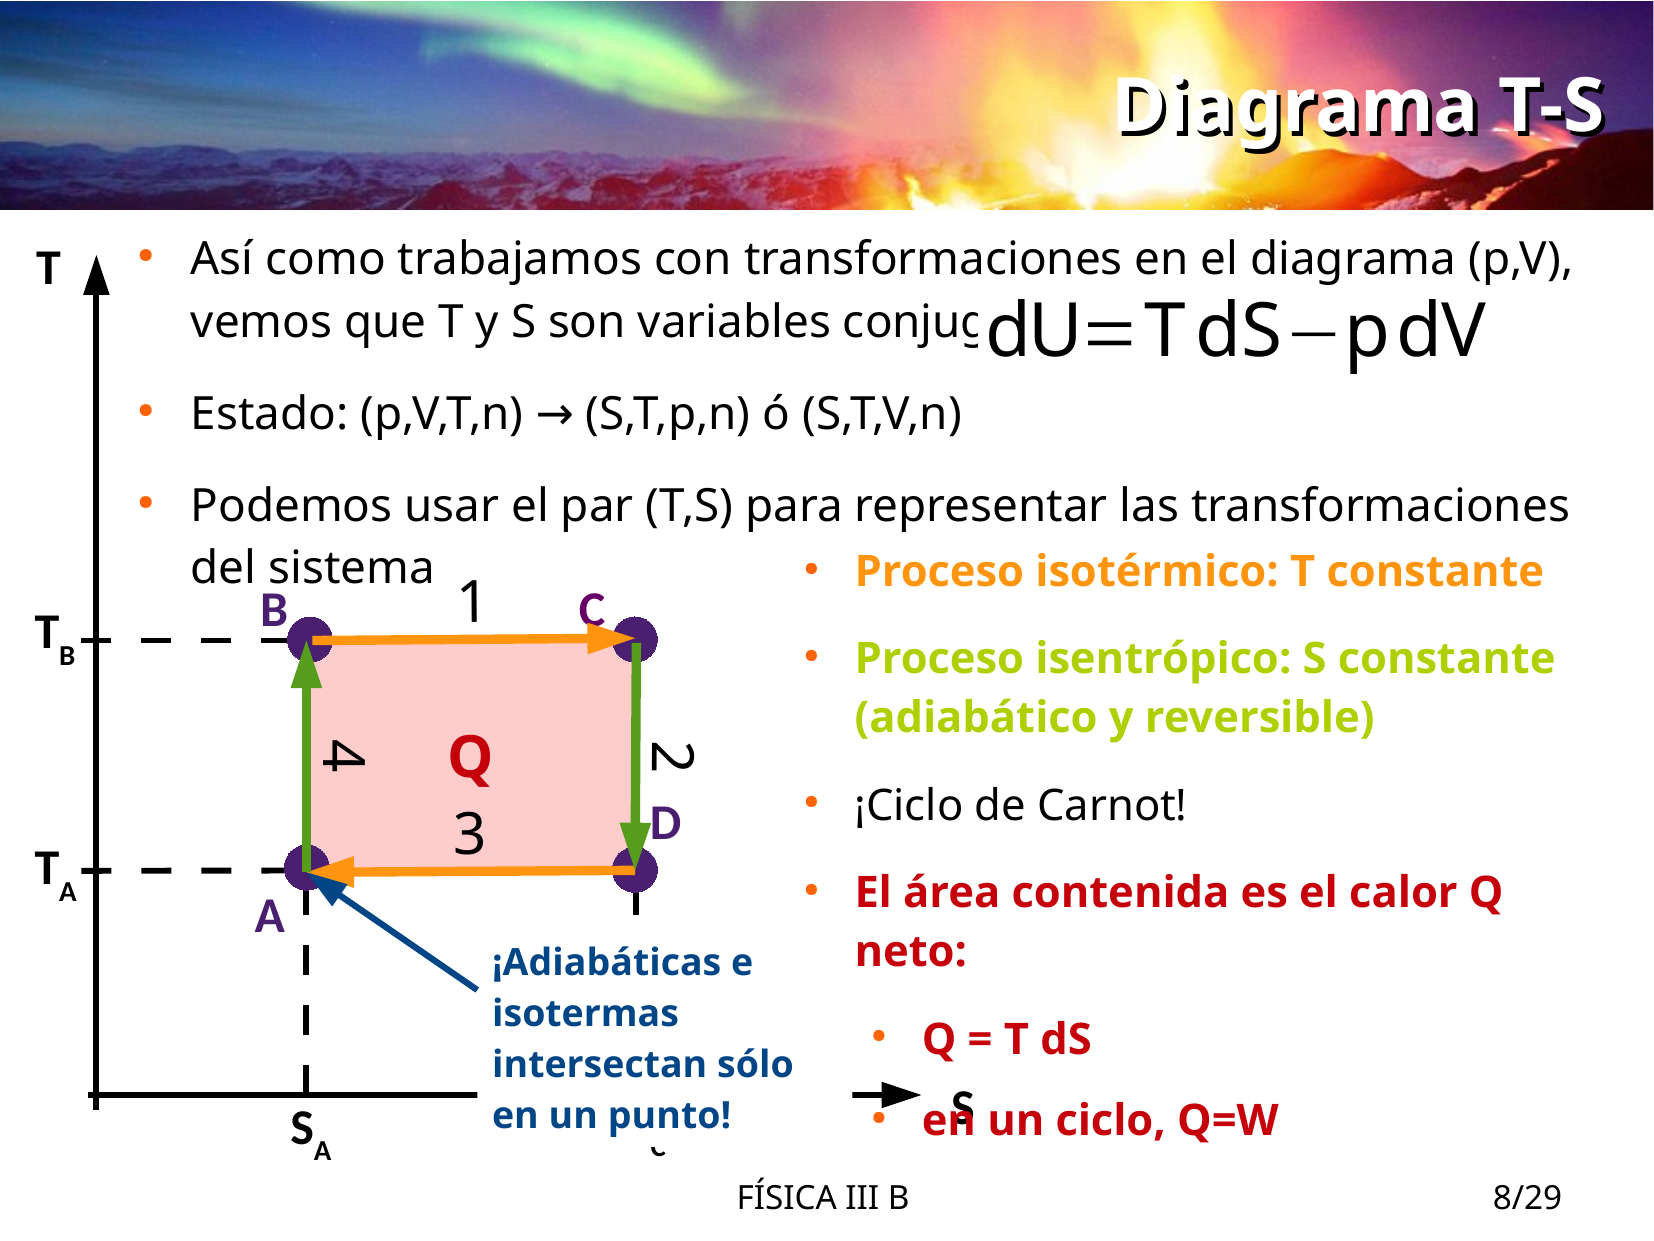

# Diagrama T-S
Así como trabajamos con transformaciones en el diagrama (p,V), vemos que T y S son variables conjugadas →
Estado: (p,V,T,n) → (S,T,p,n) ó (S,T,V,n)
Podemos usar el par (T,S) para representar las transformaciones del sistema
T
S
Proceso isotérmico: T constante
Proceso isentrópico: S constante (adiabático y reversible)
¡Ciclo de Carnot!
El área contenida es el calor Q neto:
Q = T dS
en un ciclo, Q=W
C
B
TB
Q
1
4
2
D
TA
3
A
¡Adiabáticas e isotermas intersectan sólo en un punto!
SC
SA
FÍSICA III B
8